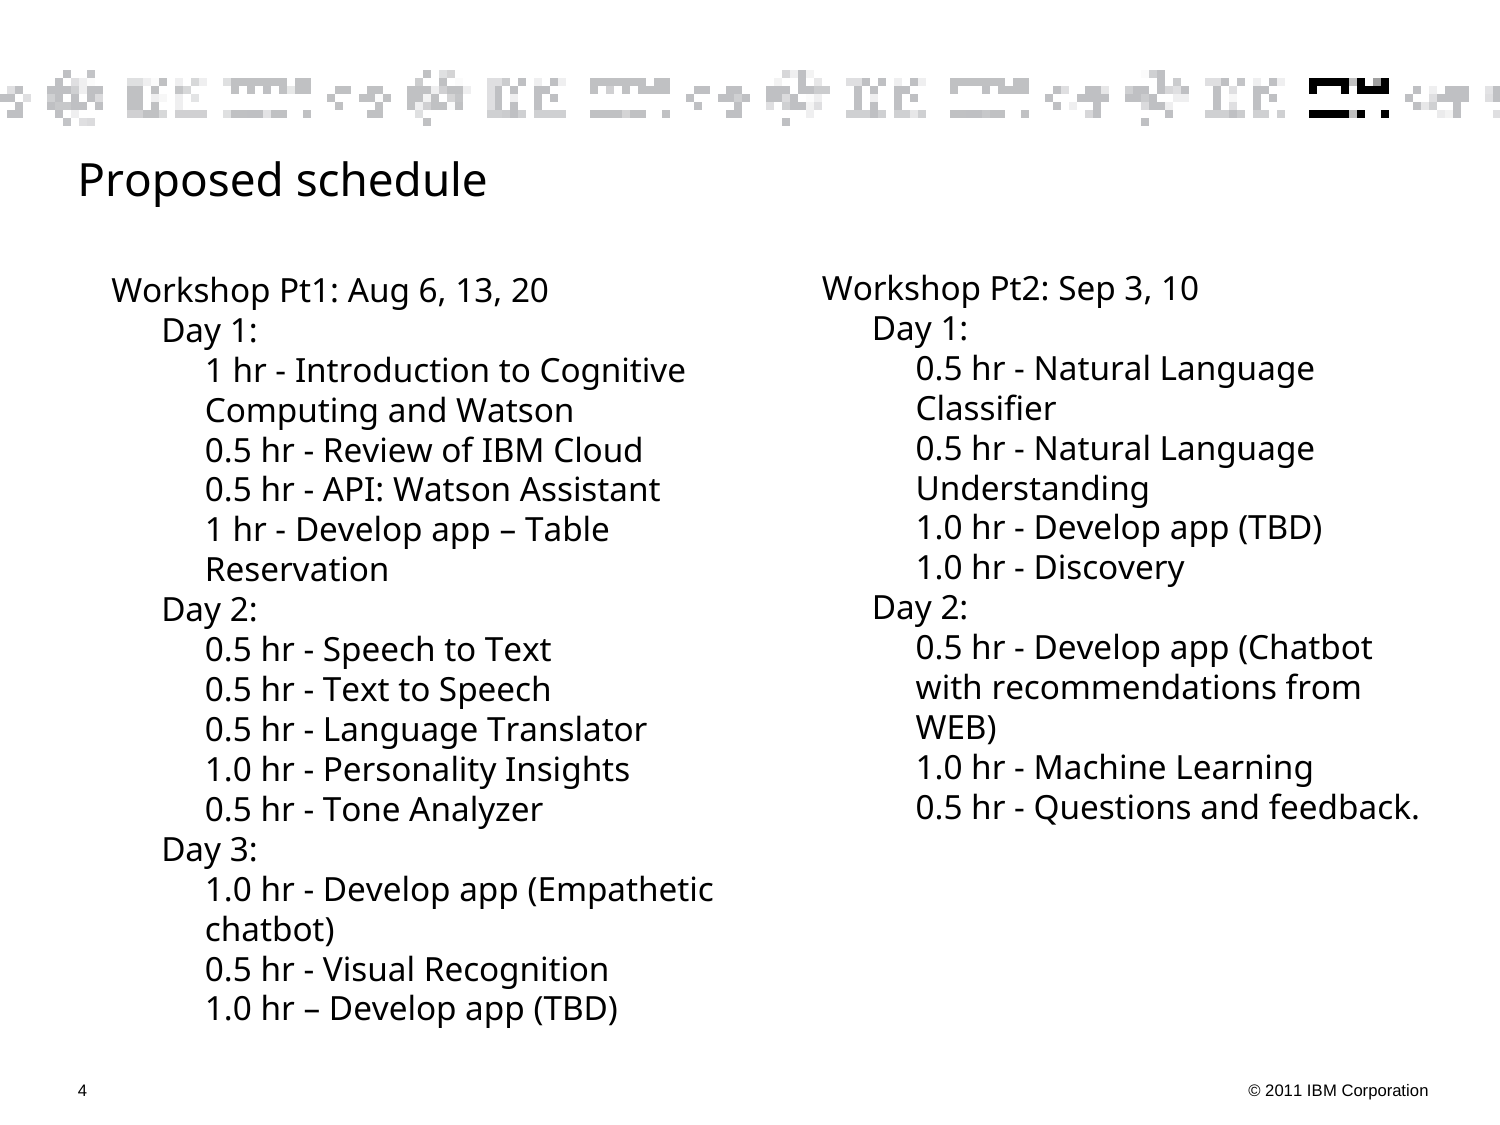

# Proposed schedule
Workshop Pt2: Sep 3, 10
Day 1:
0.5 hr - Natural Language Classifier
0.5 hr - Natural Language Understanding
1.0 hr - Develop app (TBD)
1.0 hr - Discovery
Day 2:
0.5 hr - Develop app (Chatbot with recommendations from WEB)
1.0 hr - Machine Learning
0.5 hr - Questions and feedback.
Workshop Pt1: Aug 6, 13, 20
Day 1:
1 hr - Introduction to Cognitive Computing and Watson
0.5 hr - Review of IBM Cloud
0.5 hr - API: Watson Assistant
1 hr - Develop app – Table Reservation
Day 2:
0.5 hr - Speech to Text
0.5 hr - Text to Speech
0.5 hr - Language Translator
1.0 hr - Personality Insights
0.5 hr - Tone Analyzer
Day 3:
1.0 hr - Develop app (Empathetic chatbot)
0.5 hr - Visual Recognition
1.0 hr – Develop app (TBD)
4